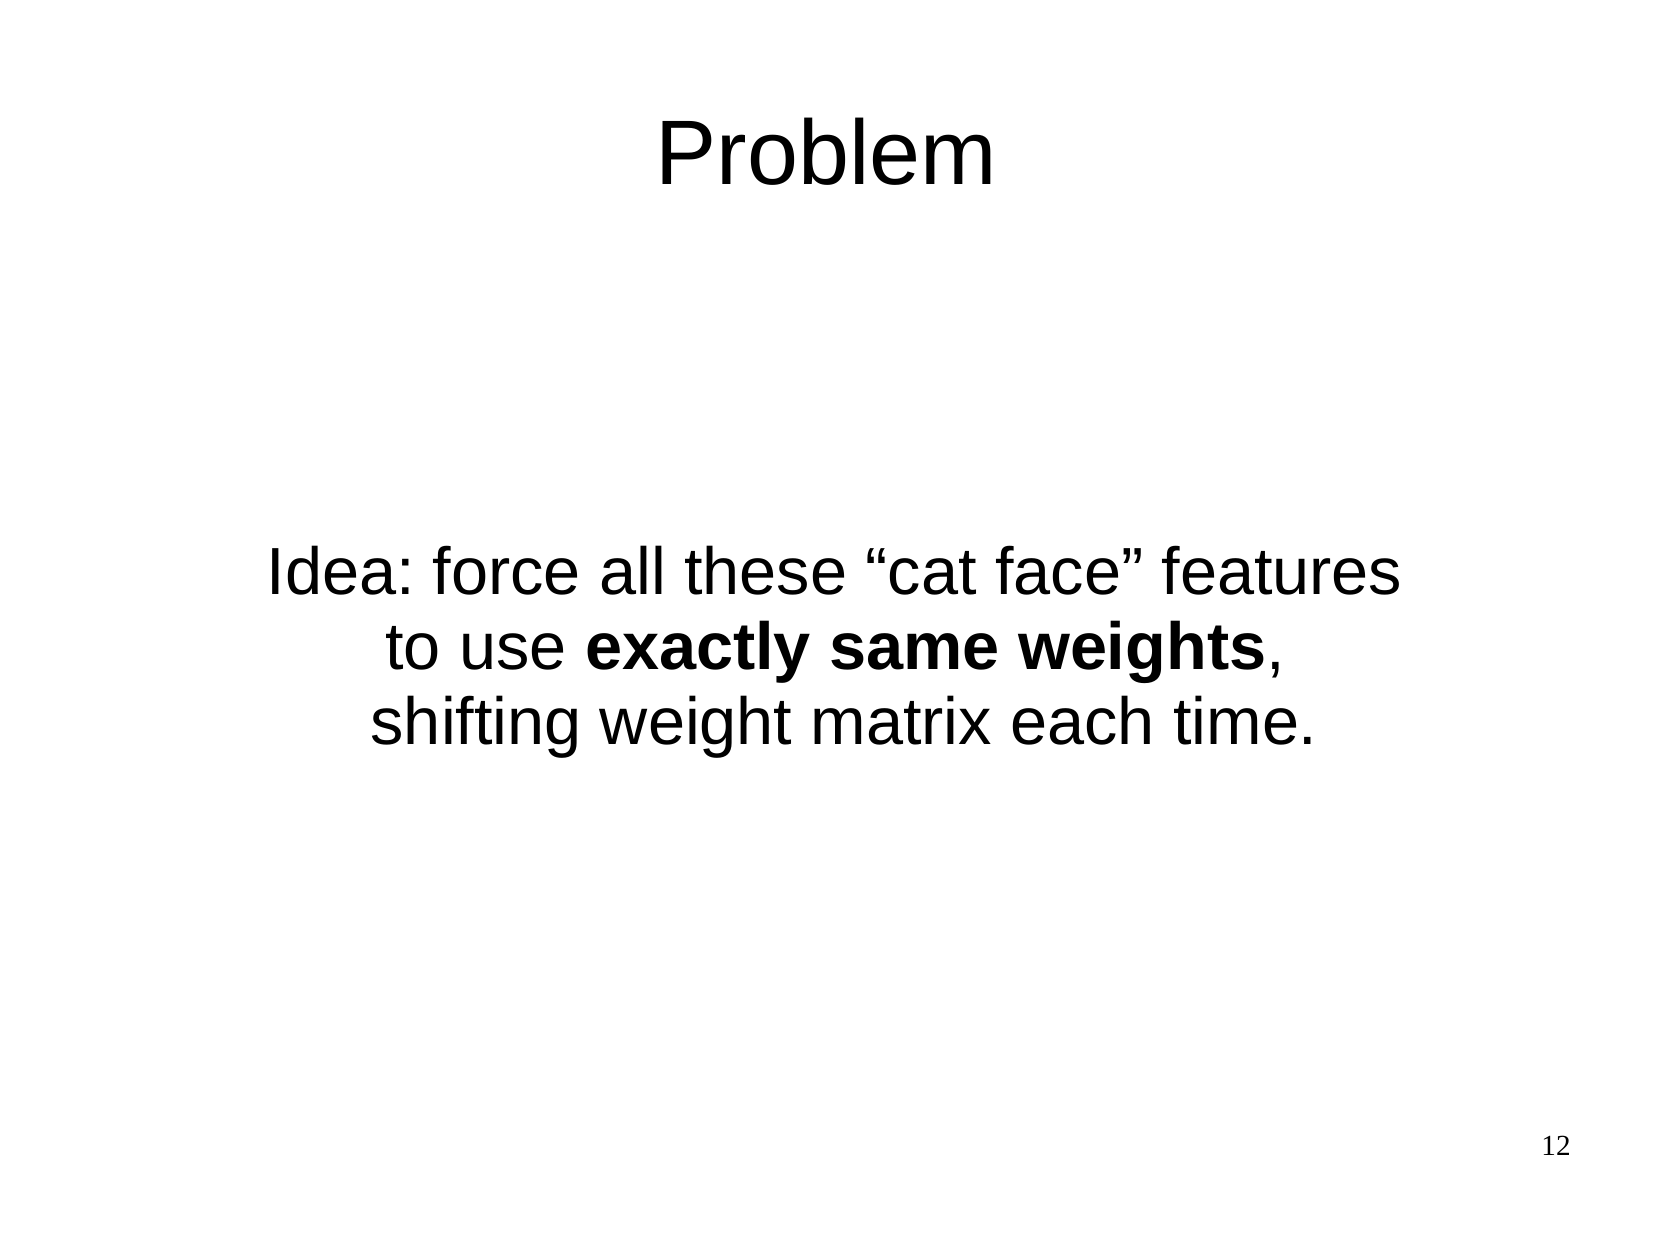

# Problem
Idea: force all these “cat face” features
to use exactly same weights,
shifting weight matrix each time.
12